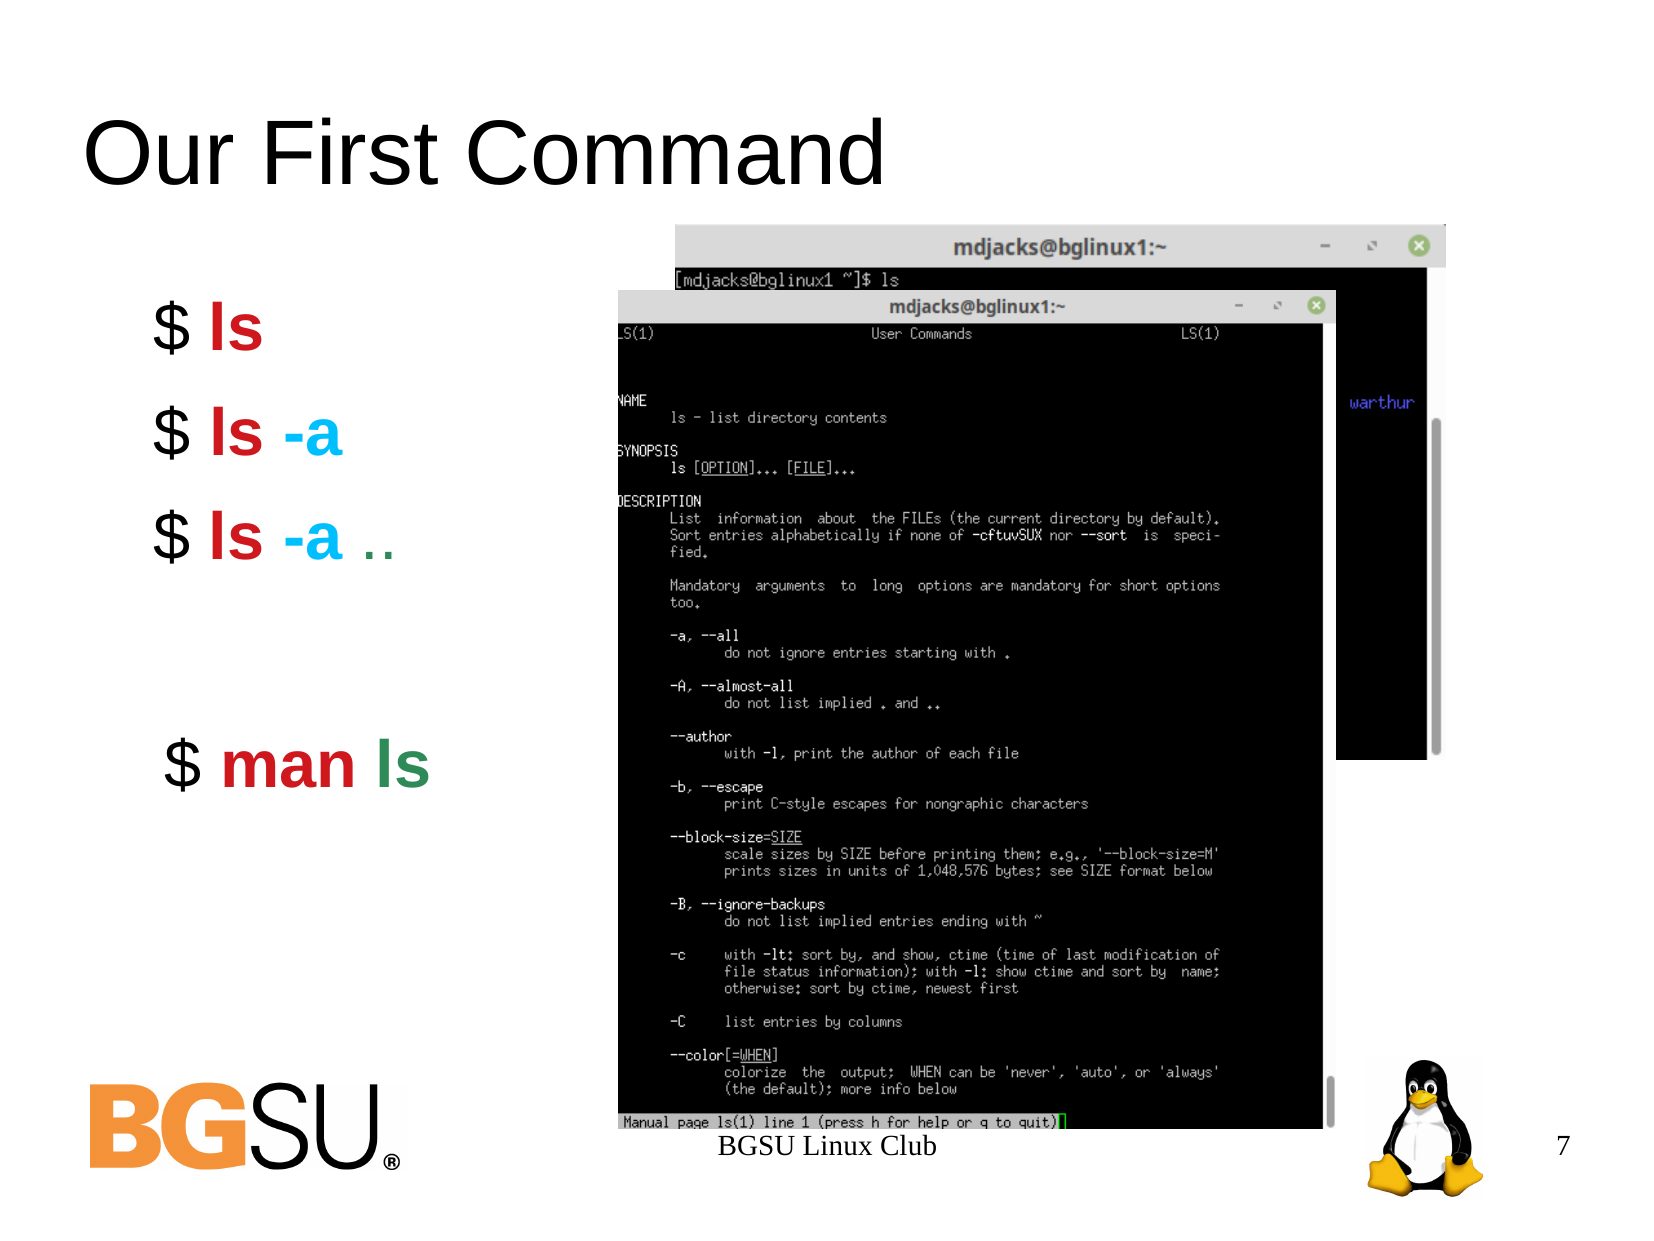

# Our First Command
$ ls
$ ls -a
$ ls -a ..
$ man ls
BGSU Linux Club
7